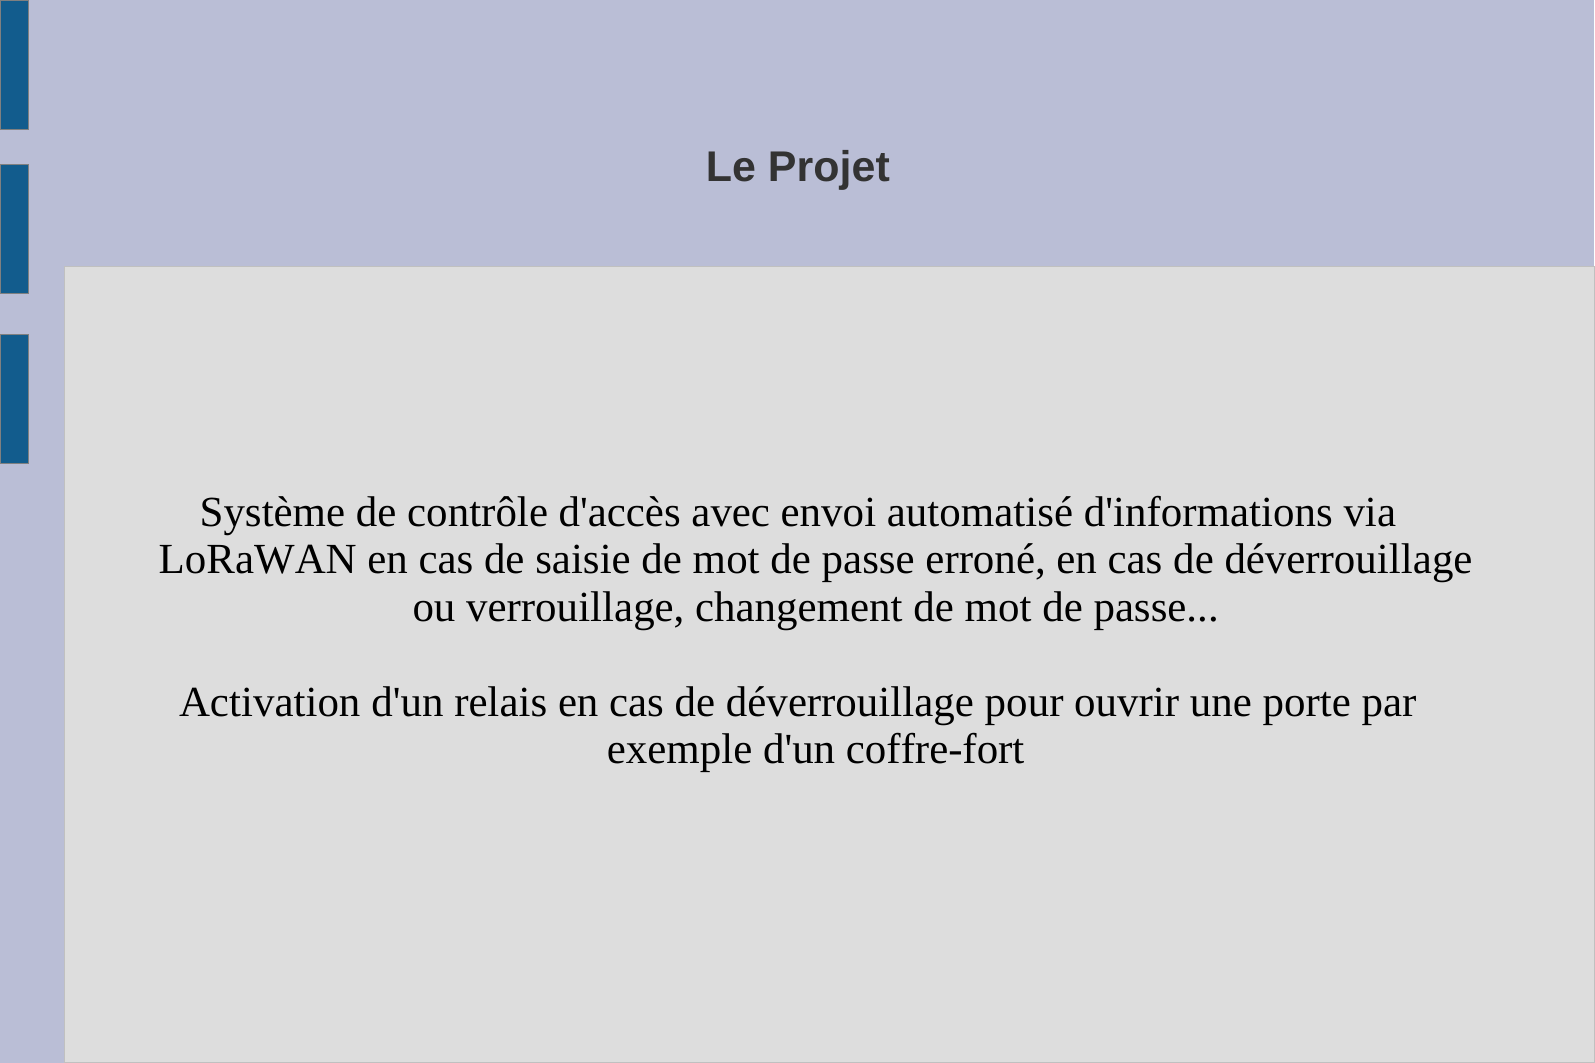

# Le Projet
Système de contrôle d'accès avec envoi automatisé d'informations via LoRaWAN en cas de saisie de mot de passe erroné, en cas de déverrouillage ou verrouillage, changement de mot de passe...
Activation d'un relais en cas de déverrouillage pour ouvrir une porte par exemple d'un coffre-fort